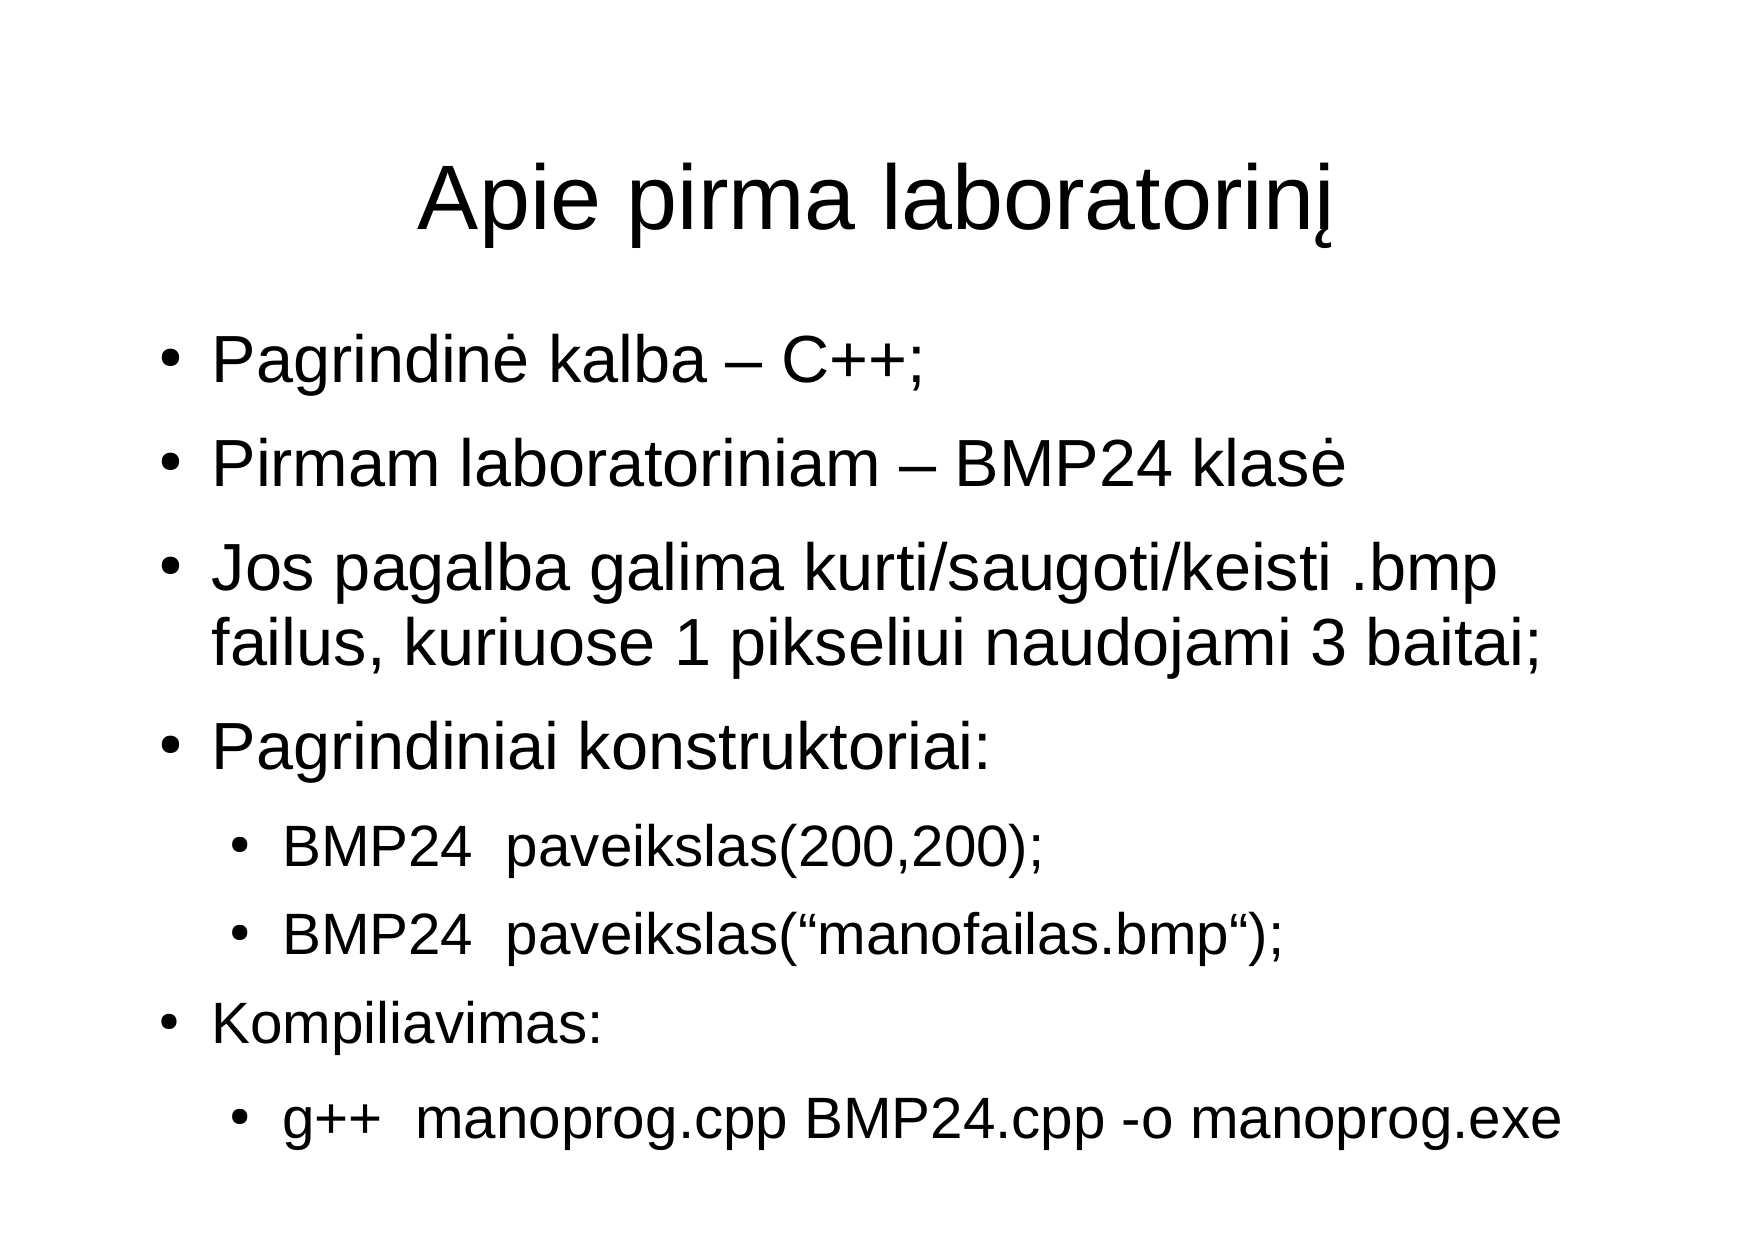

# Apie pirma laboratorinį
Pagrindinė kalba – C++;
Pirmam laboratoriniam – BMP24 klasė
Jos pagalba galima kurti/saugoti/keisti .bmp failus, kuriuose 1 pikseliui naudojami 3 baitai;
Pagrindiniai konstruktoriai:
BMP24 paveikslas(200,200);
BMP24 paveikslas(“manofailas.bmp“);
Kompiliavimas:
g++ manoprog.cpp BMP24.cpp -o manoprog.exe